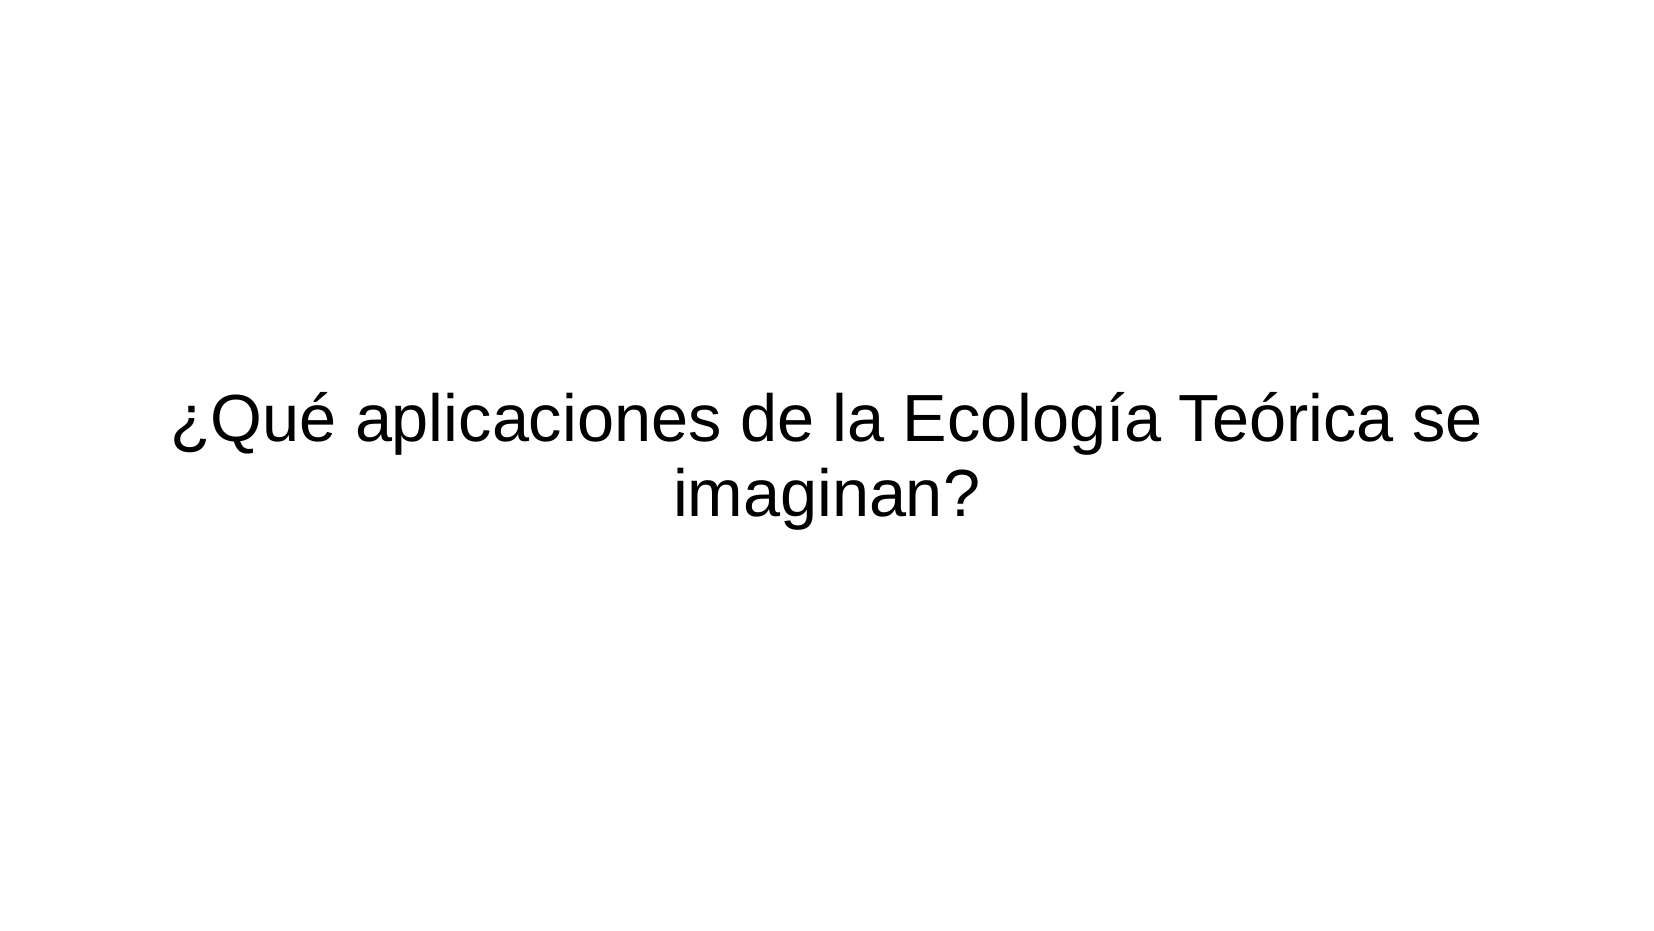

# ¿Qué aplicaciones de la Ecología Teórica se imaginan?